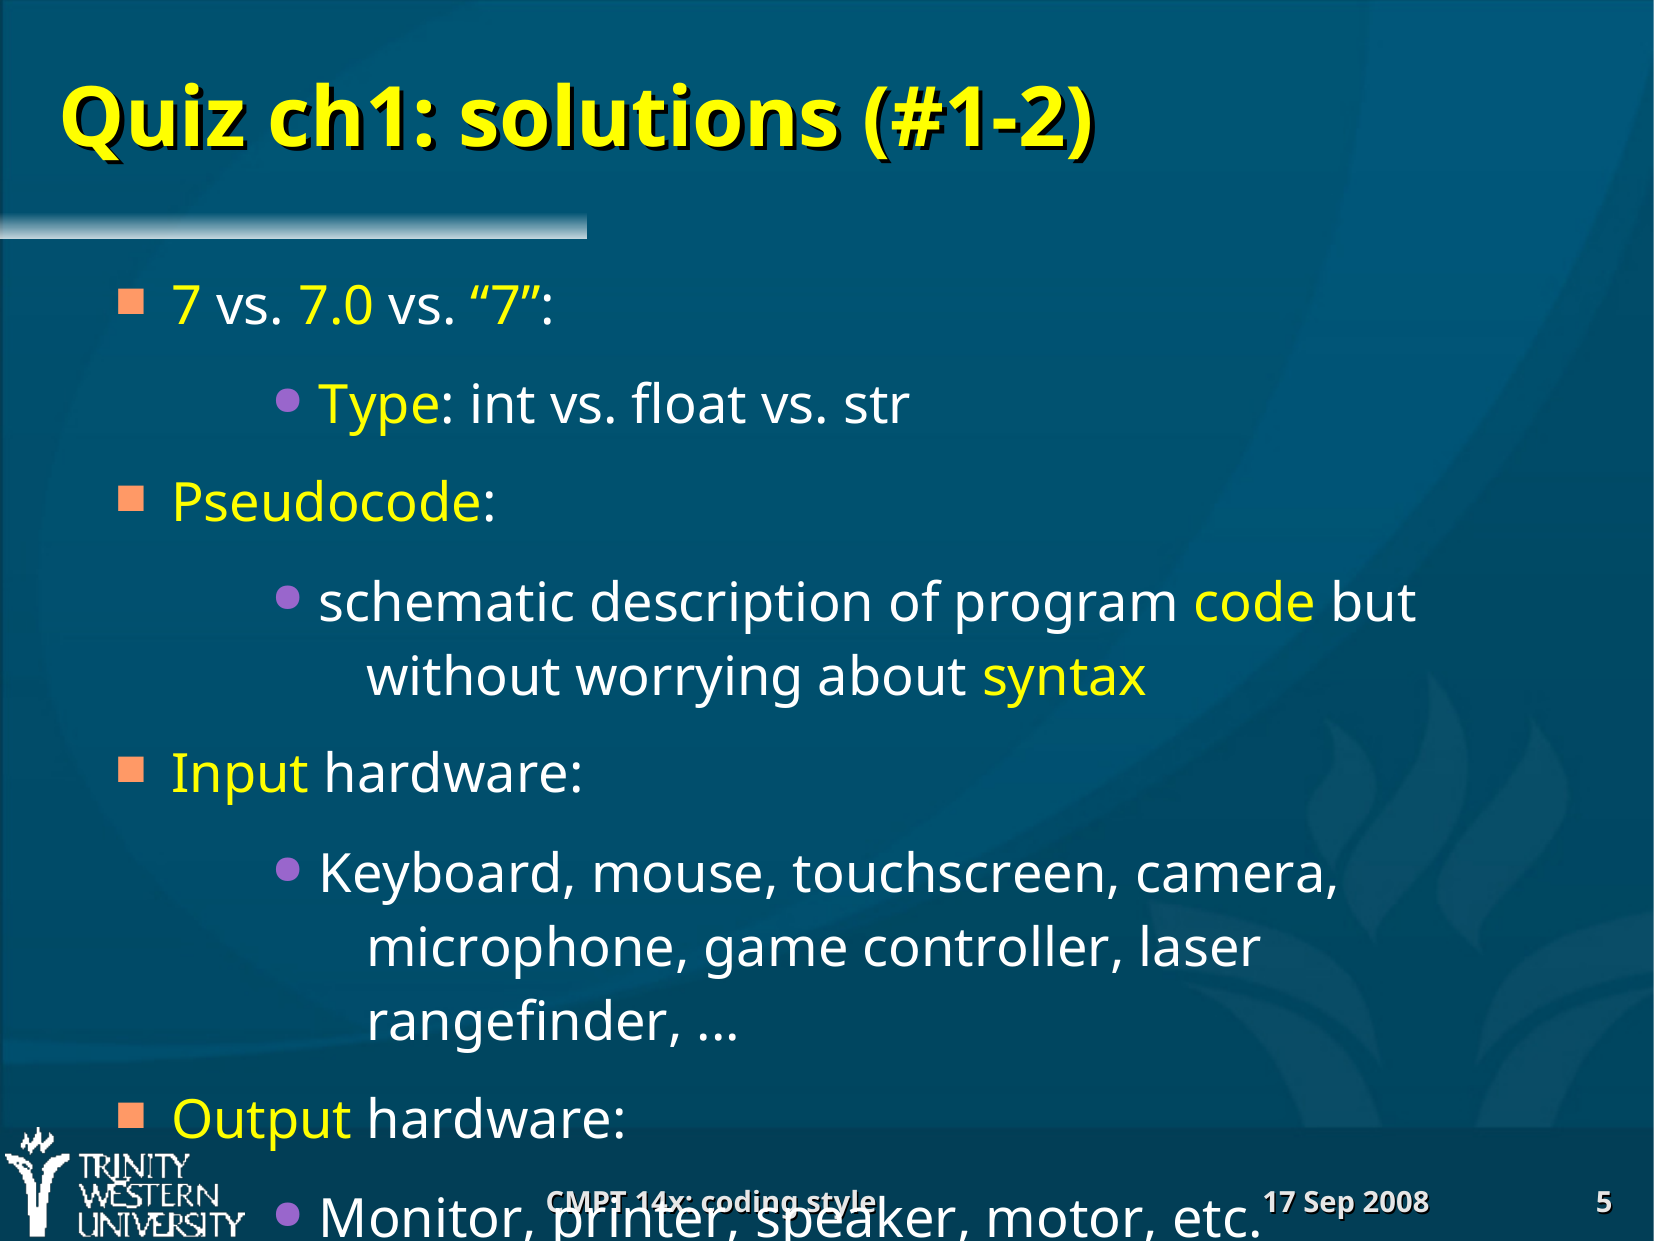

# Quiz ch1: solutions (#1-2)
7 vs. 7.0 vs. “7”:
Type: int vs. float vs. str
Pseudocode:
schematic description of program code but without worrying about syntax
Input hardware:
Keyboard, mouse, touchscreen, camera, microphone, game controller, laser rangefinder, ...
Output hardware:
Monitor, printer, speaker, motor, etc.
CMPT 14x: coding style
17 Sep 2008
5